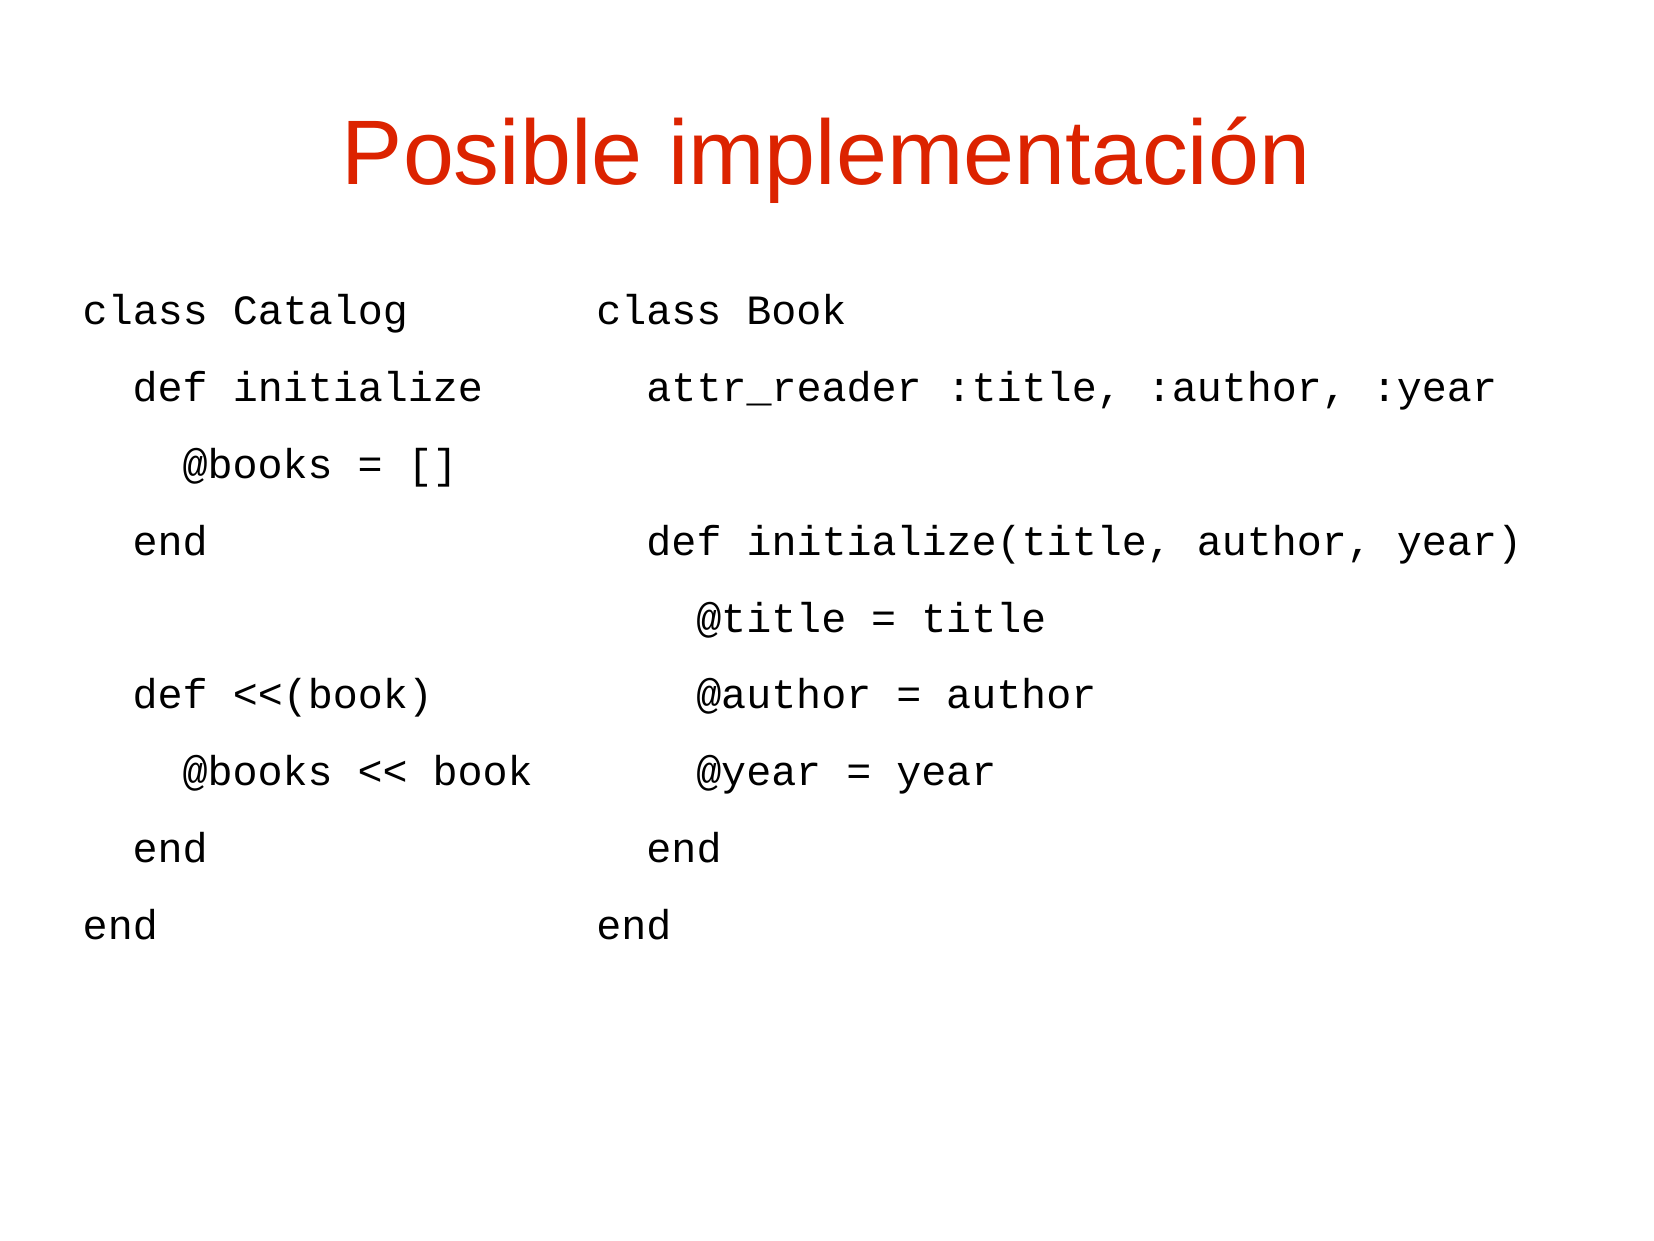

# Posible implementación
class Catalog
 def initialize
 @books = []
 end
 def <<(book)
 @books << book
 end
end
class Book
 attr_reader :title, :author, :year
 def initialize(title, author, year)
 @title = title
 @author = author
 @year = year
 end
end